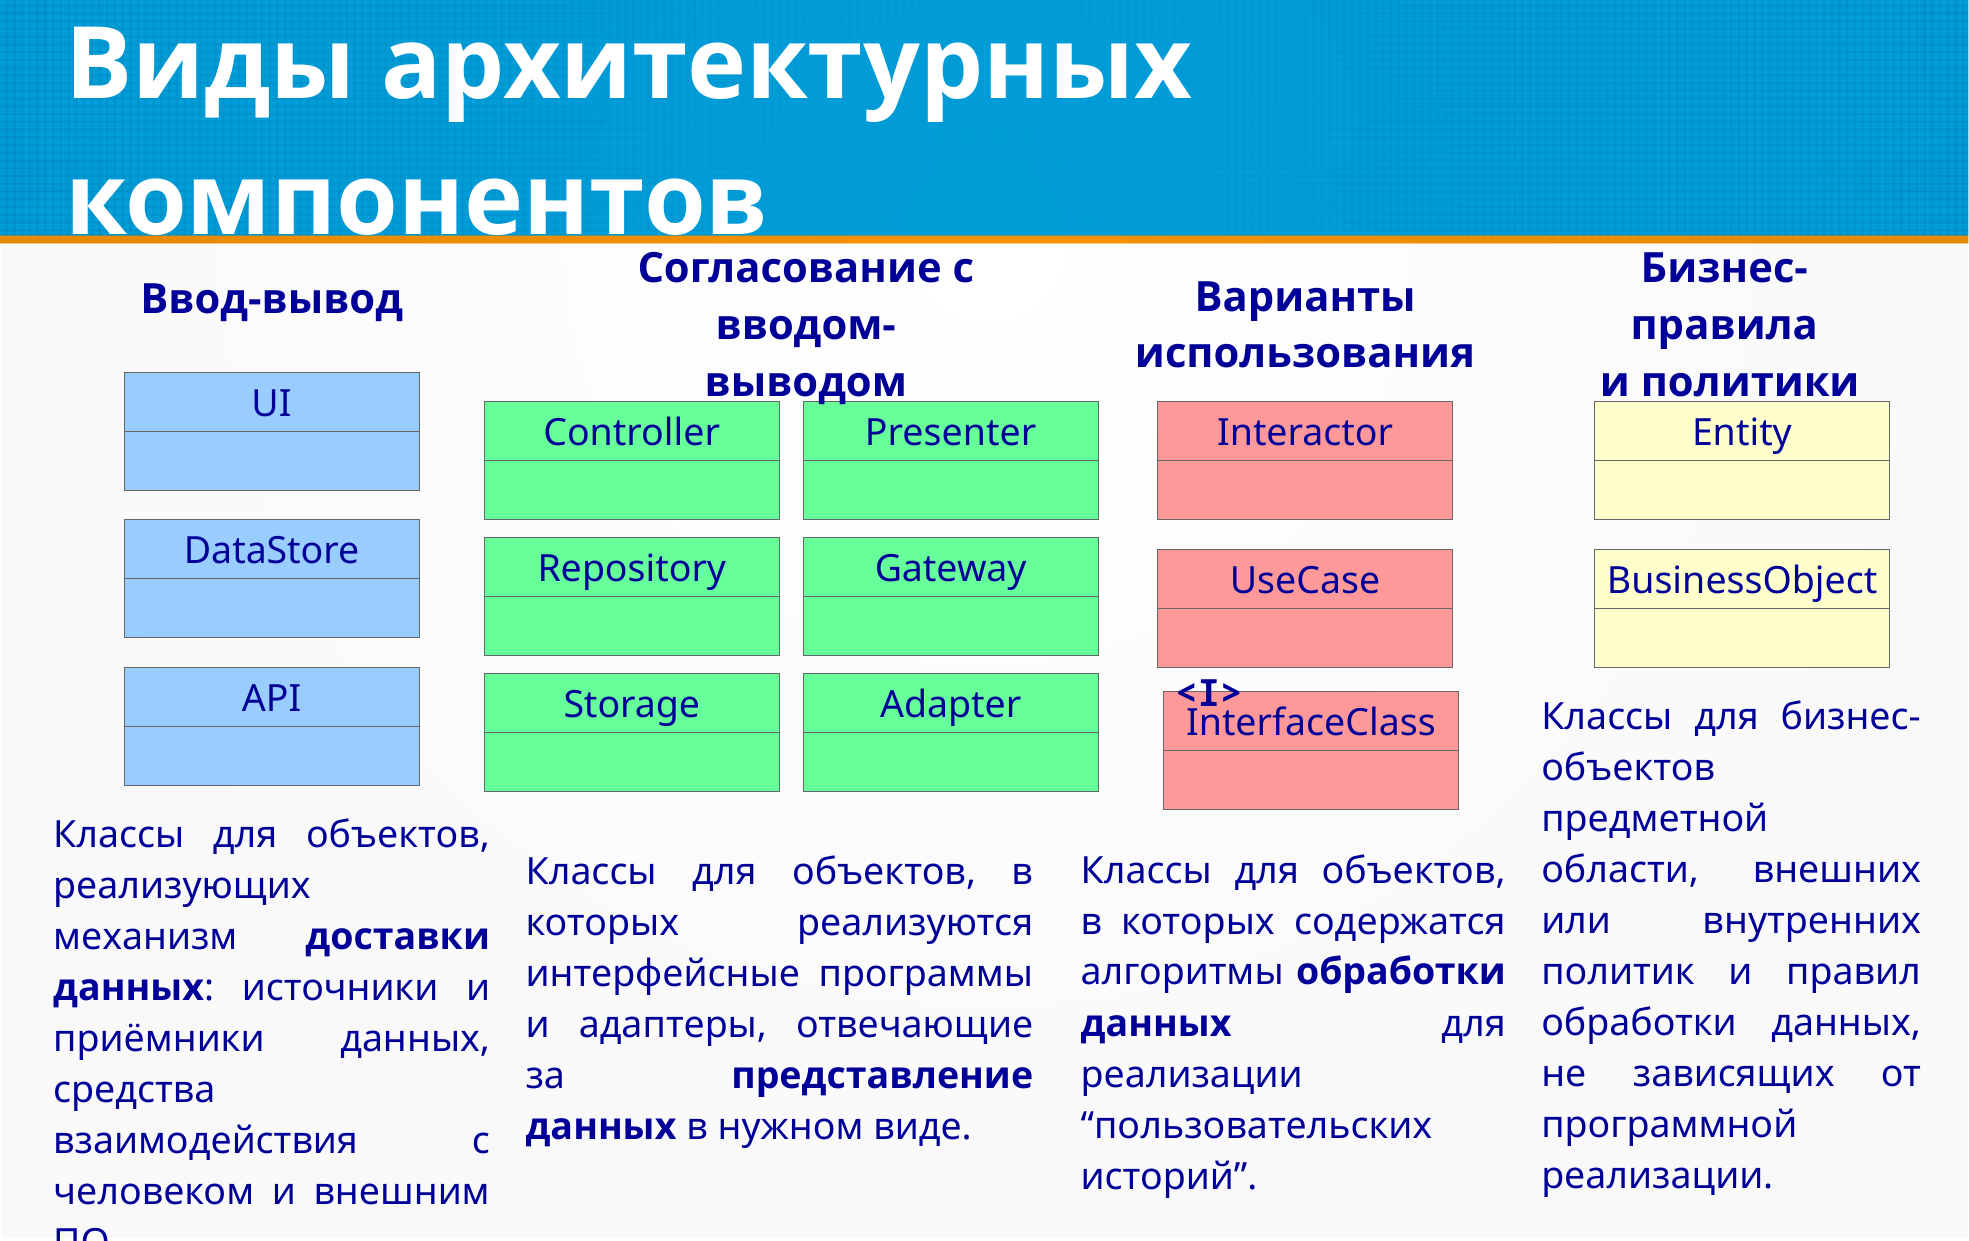

Виды архитектурных компонентов
Cогласование с
вводом-выводом
Бизнес-правила
 и политики
Варианты
использования
Ввод-вывод
UI
Controller
Presenter
Interactor
Entity
DataStore
Repository
Gateway
UseCase
BusinessObject
<I>
InterfaceClass
API
Storage
Adapter
Классы для бизнес-объектов предметной области, внешних или внутренних политик и правил обработки данных, не зависящих от программной реализации.
Классы для объектов, реализующих механизм доставки данных: источники и приёмники данных, средства взаимодействия с человеком и внешним ПО.
Классы для объектов, в которых содержатся алгоритмы обработки данных для реализации “пользовательских историй”.
Классы для объектов, в которых реализуются интерфейсные программы и адаптеры, отвечающие за представление данных в нужном виде.